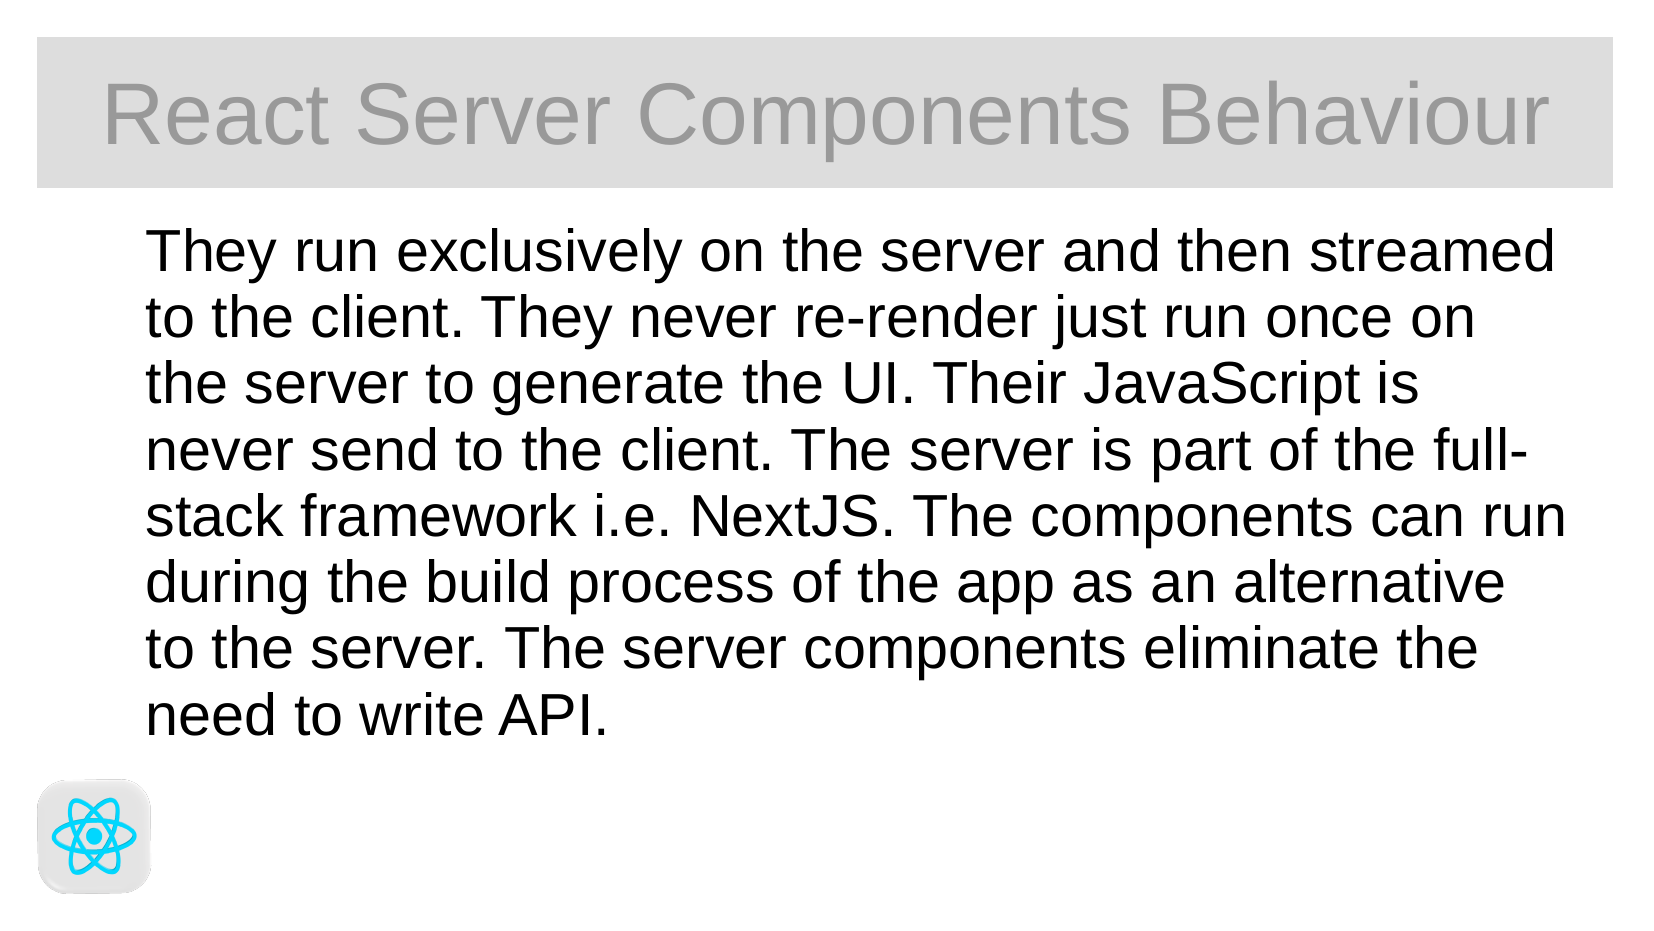

# React Server Components Behaviour
They run exclusively on the server and then streamed to the client. They never re-render just run once on the server to generate the UI. Their JavaScript is never send to the client. The server is part of the full-stack framework i.e. NextJS. The components can run during the build process of the app as an alternative to the server. The server components eliminate the need to write API.